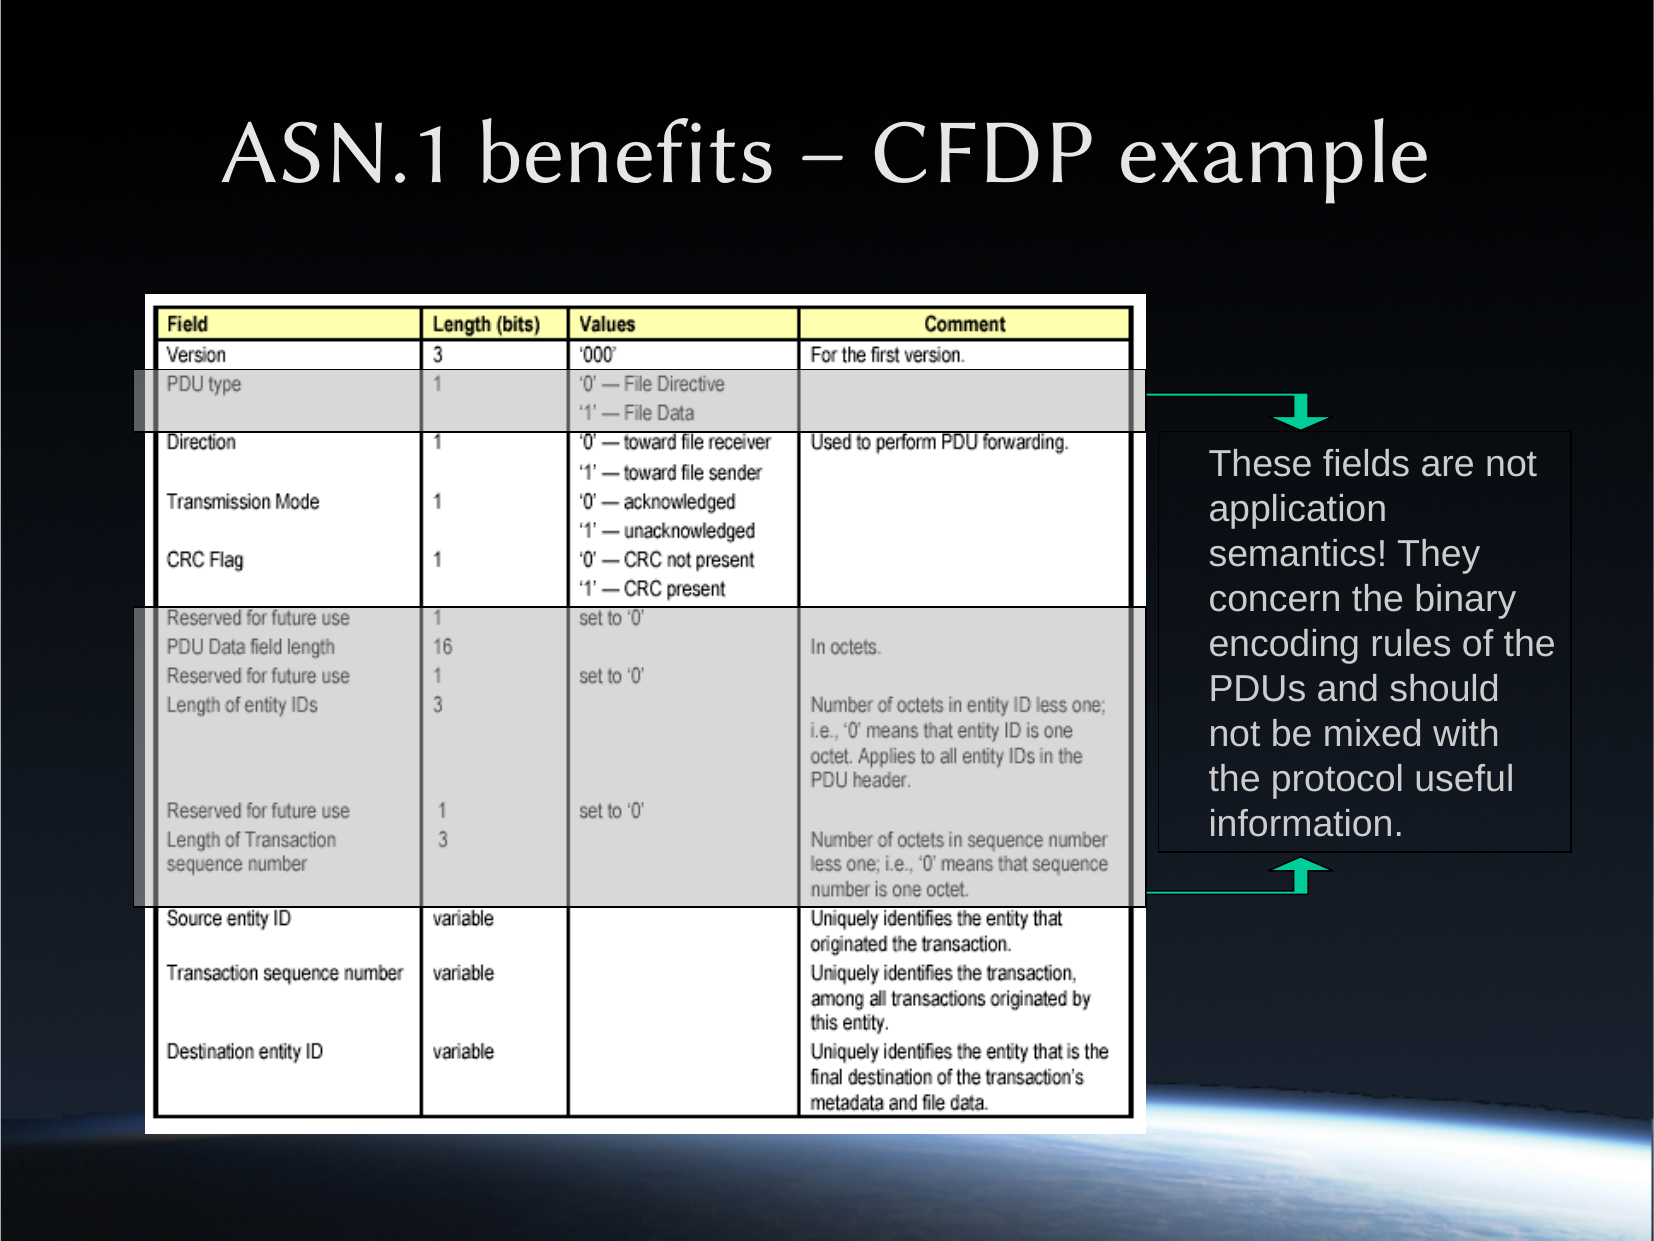

# ASN.1 benefits – CFDP example
These fields are not application semantics! They concern the binary encoding rules of the PDUs and should not be mixed with the protocol useful information.